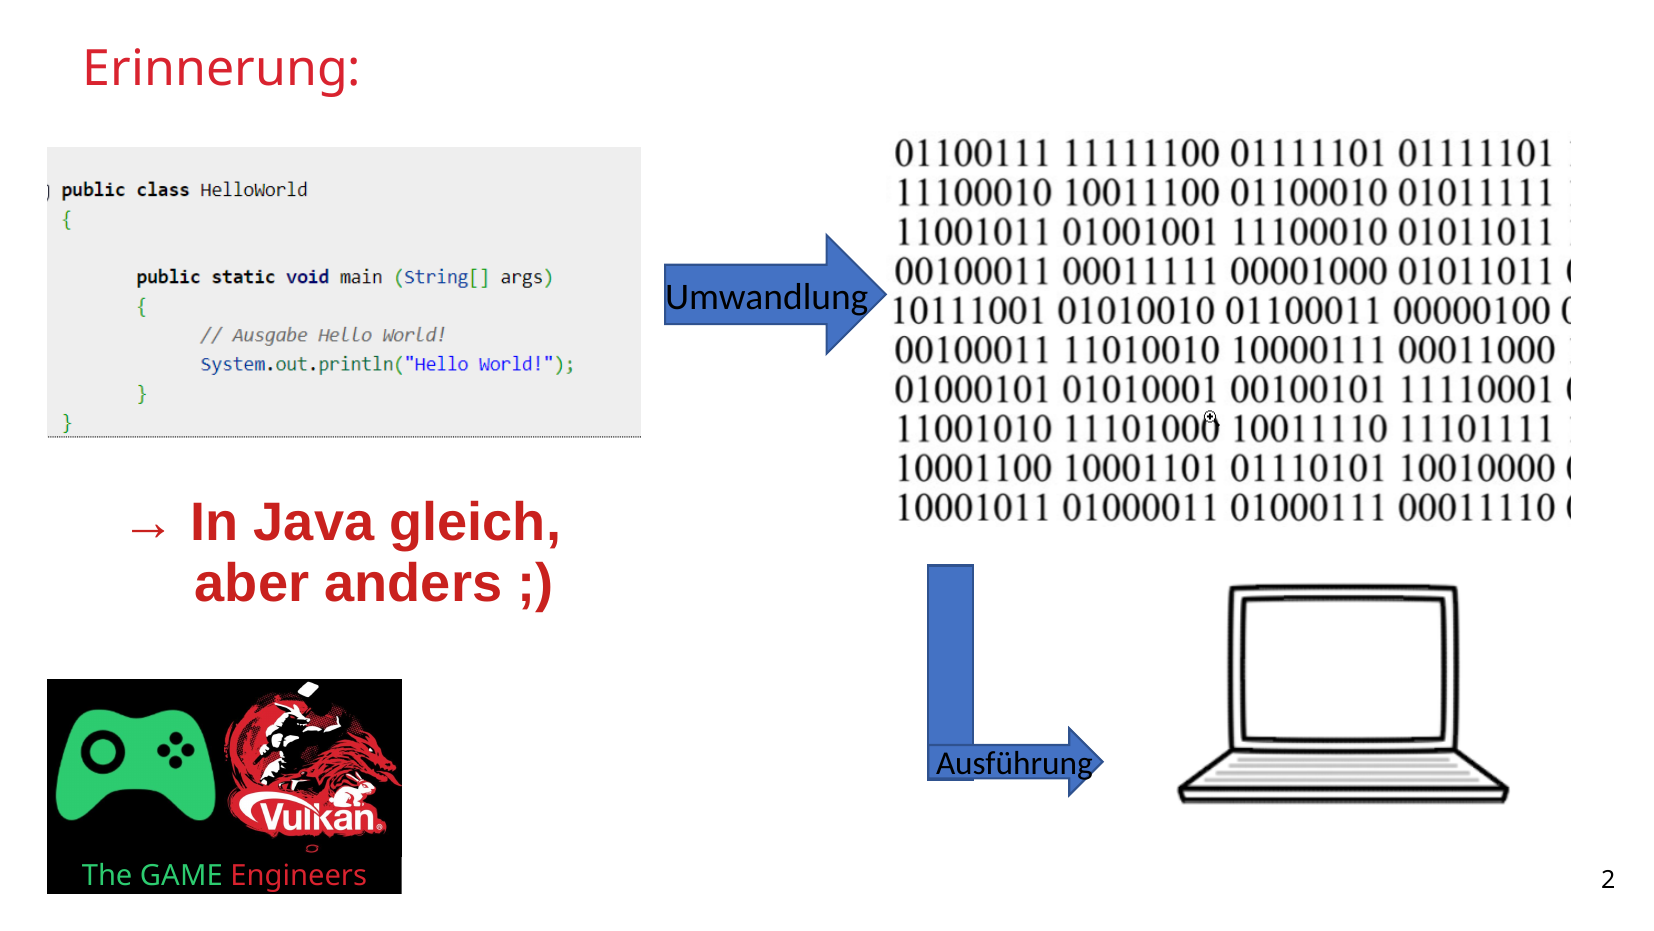

# Erinnerung:
Umwandlung
→ In Java gleich,
	aber anders ;)
Ausführung